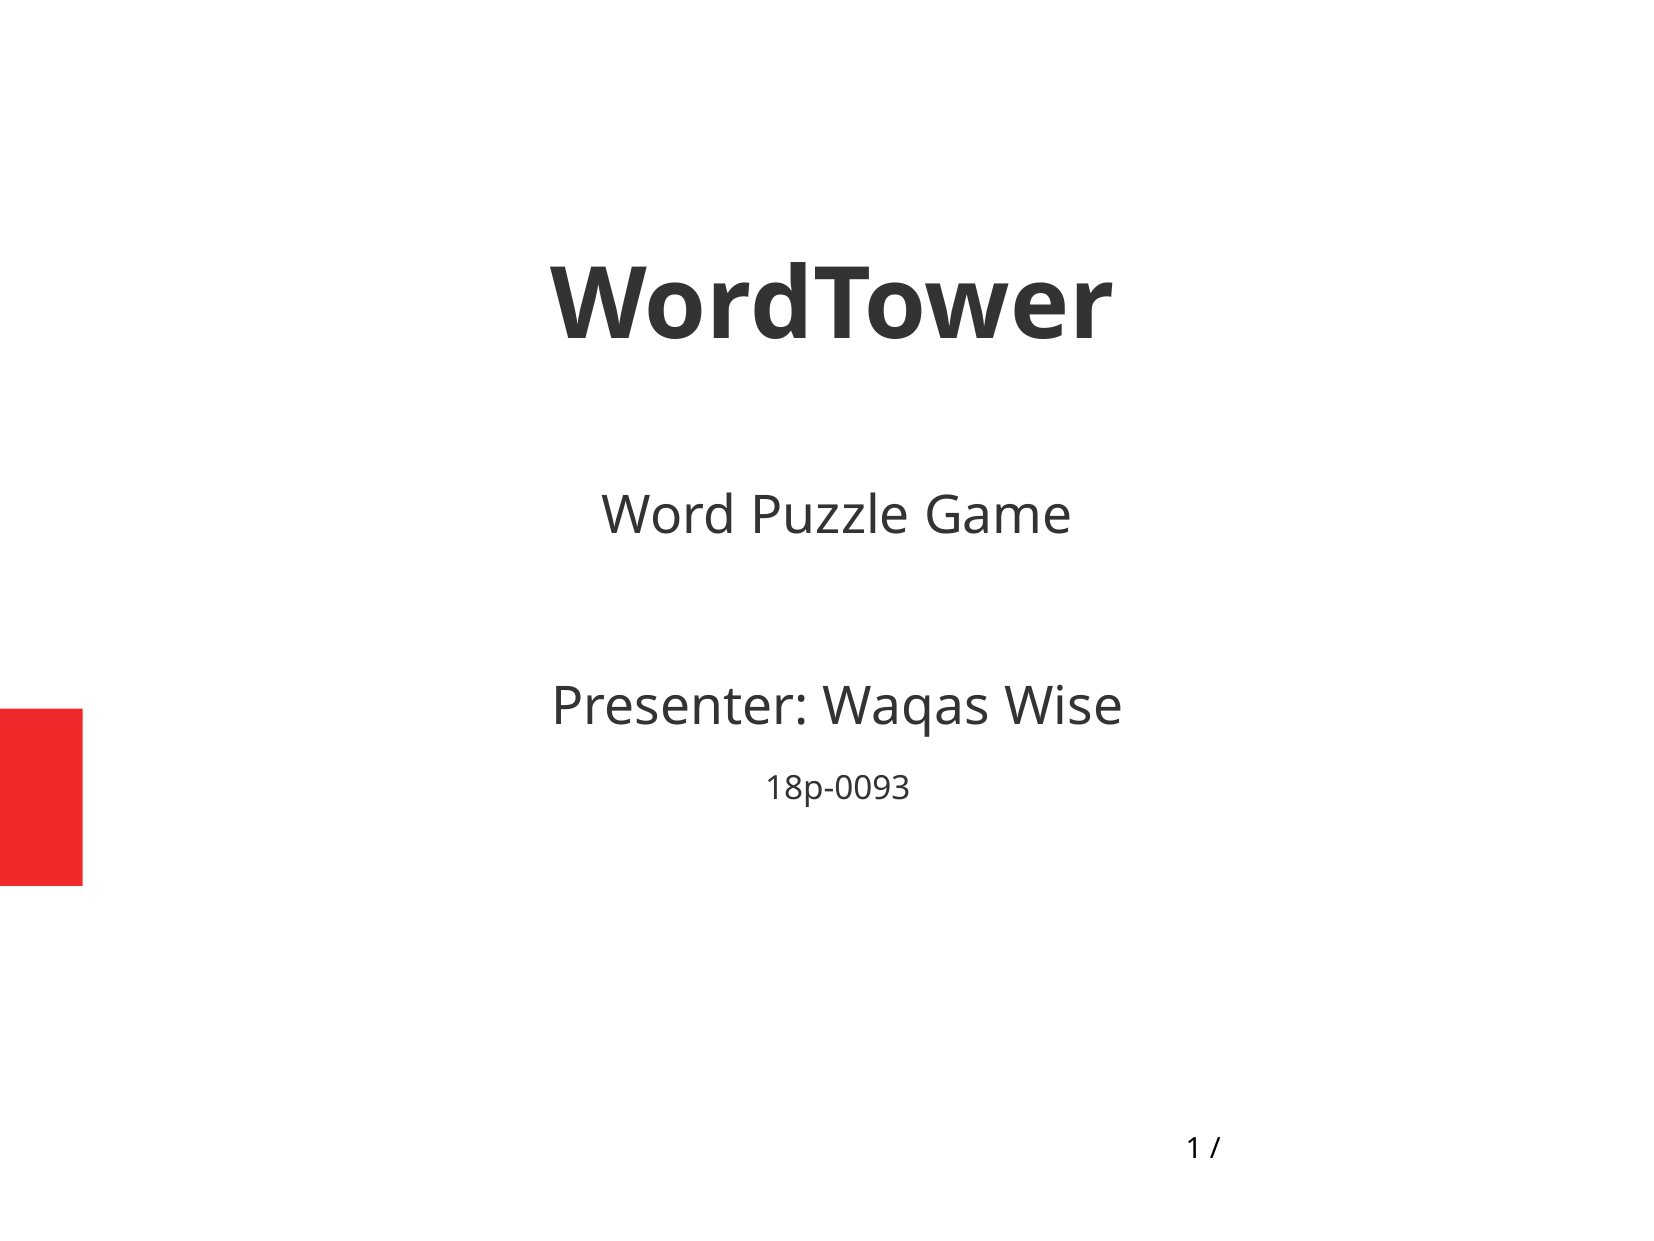

# WordTower
Word Puzzle Game
Presenter: Waqas Wise
18p-0093